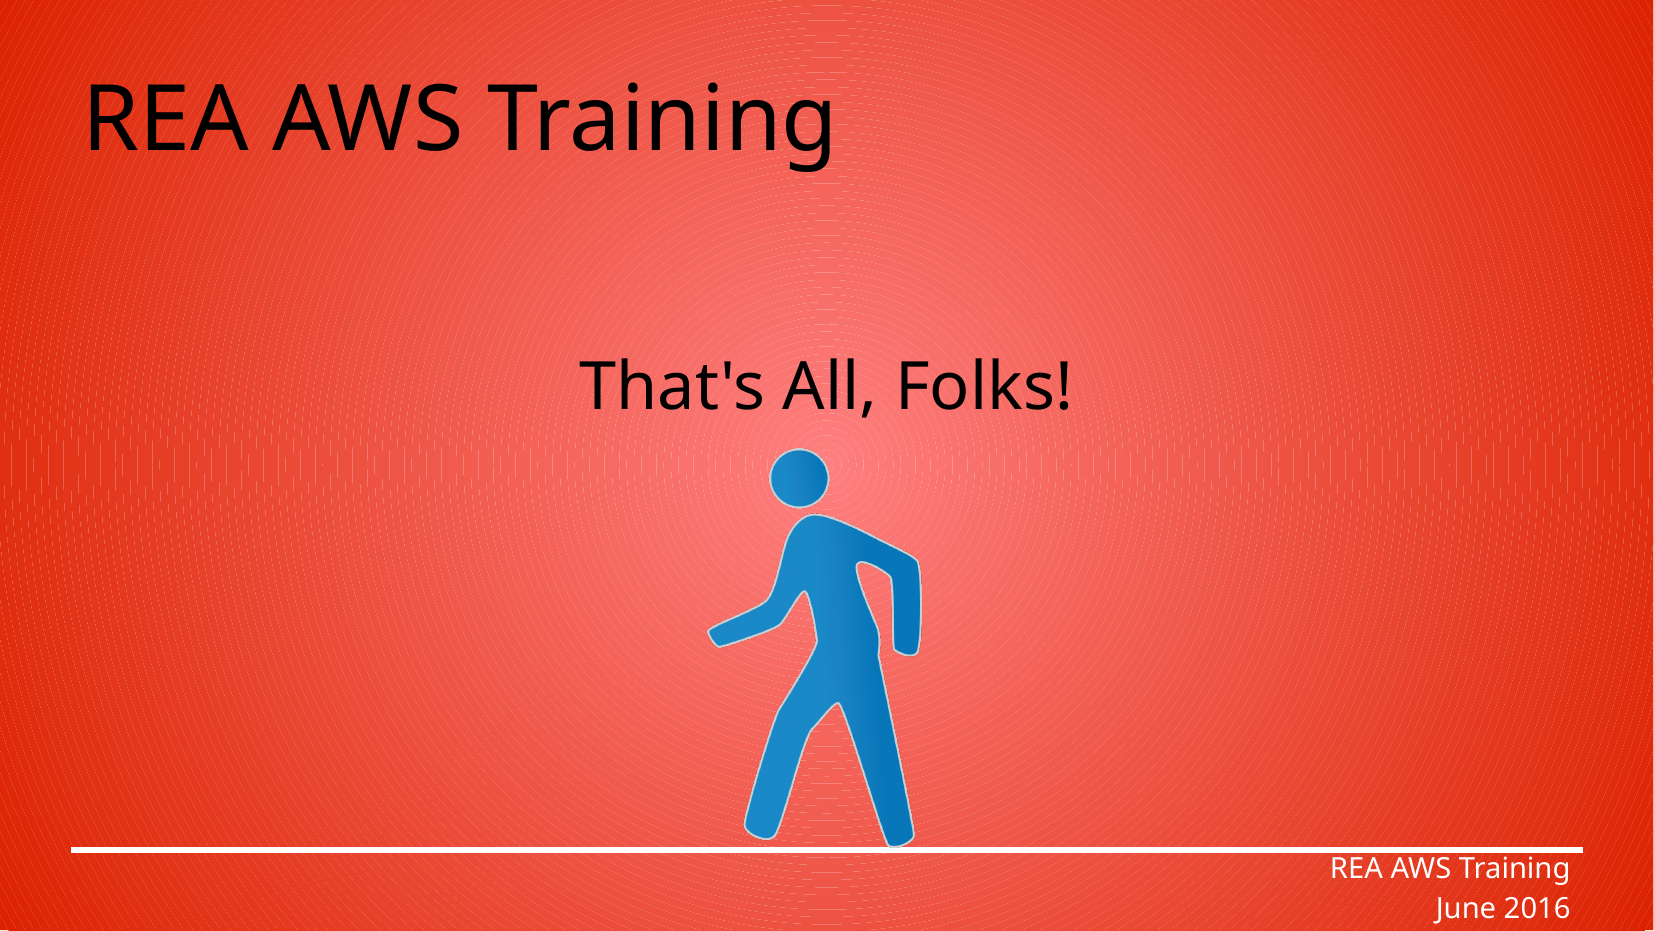

# REA AWS Training
That's All, Folks!